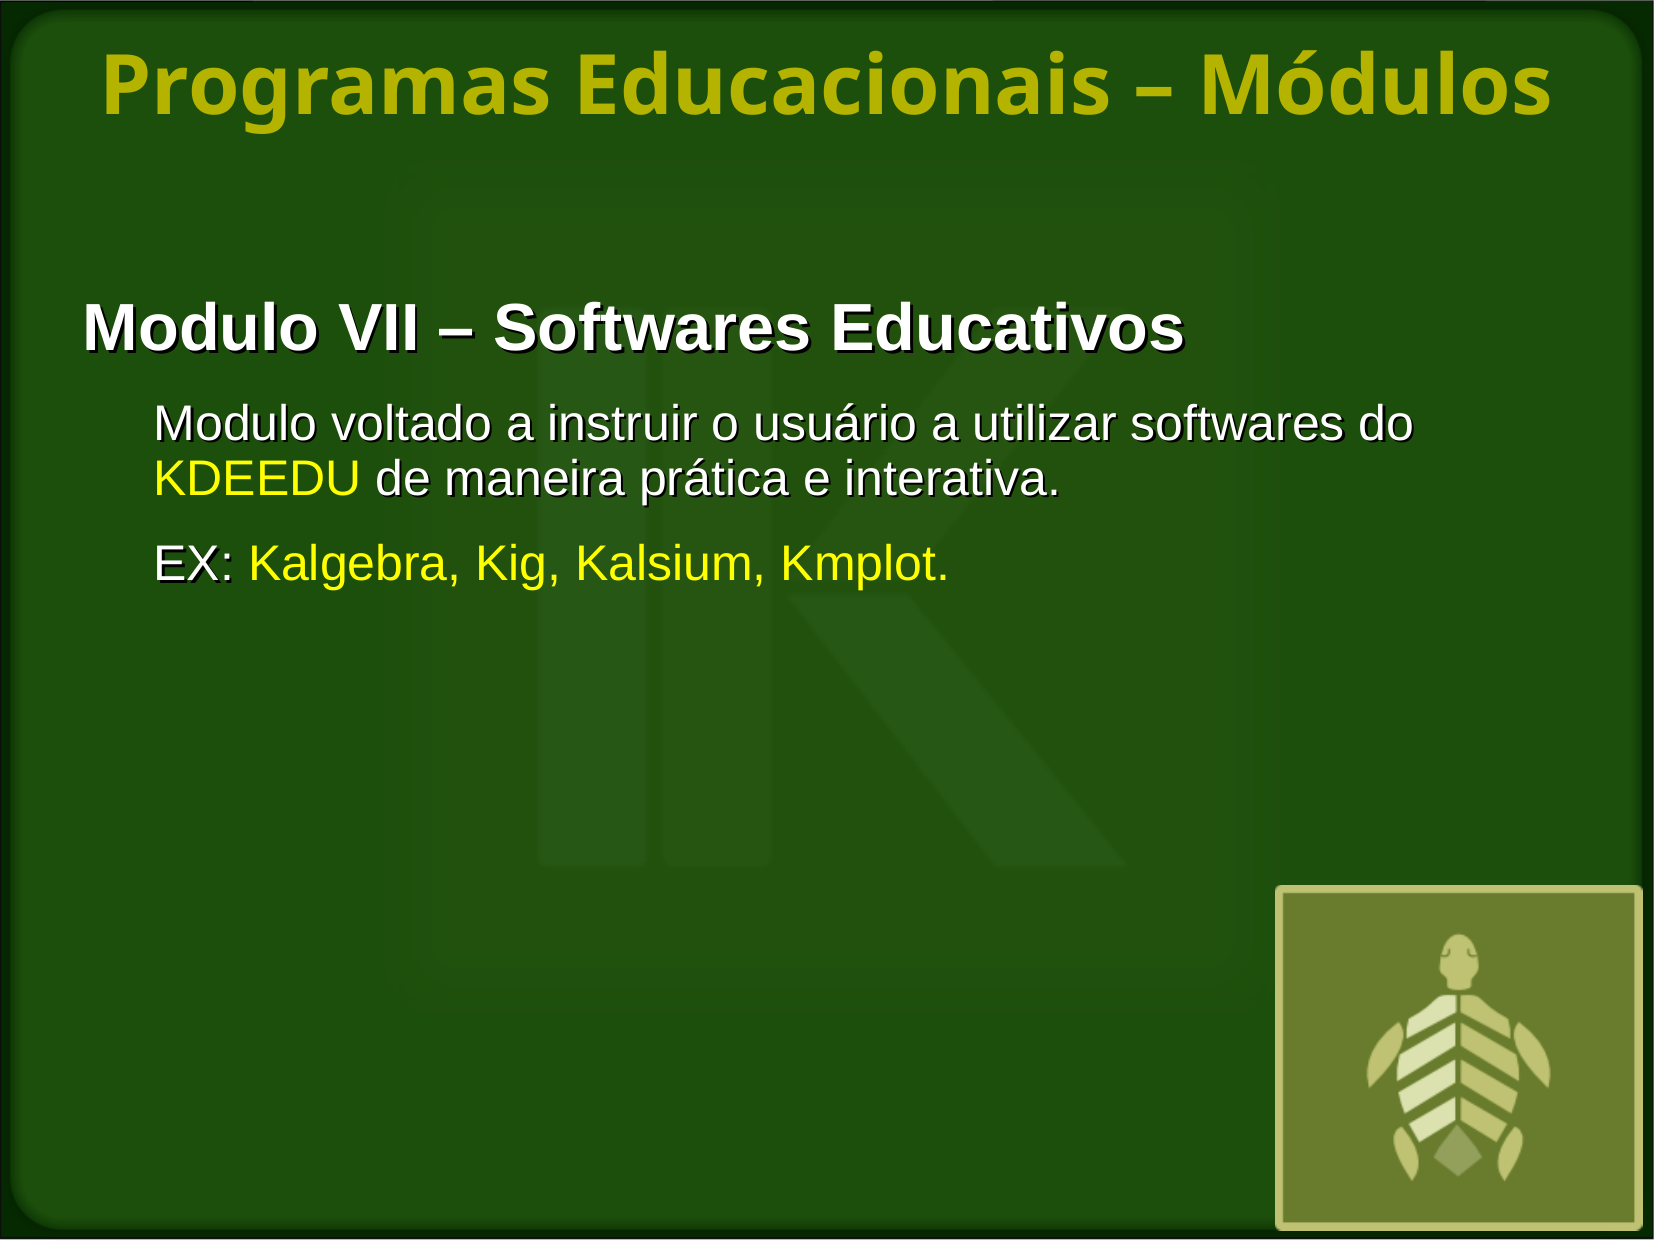

Programas Educacionais – Módulos
# Modulo VII – Softwares Educativos
Modulo voltado a instruir o usuário a utilizar softwares do KDEEDU de maneira prática e interativa.
EX: Kalgebra, Kig, Kalsium, Kmplot.